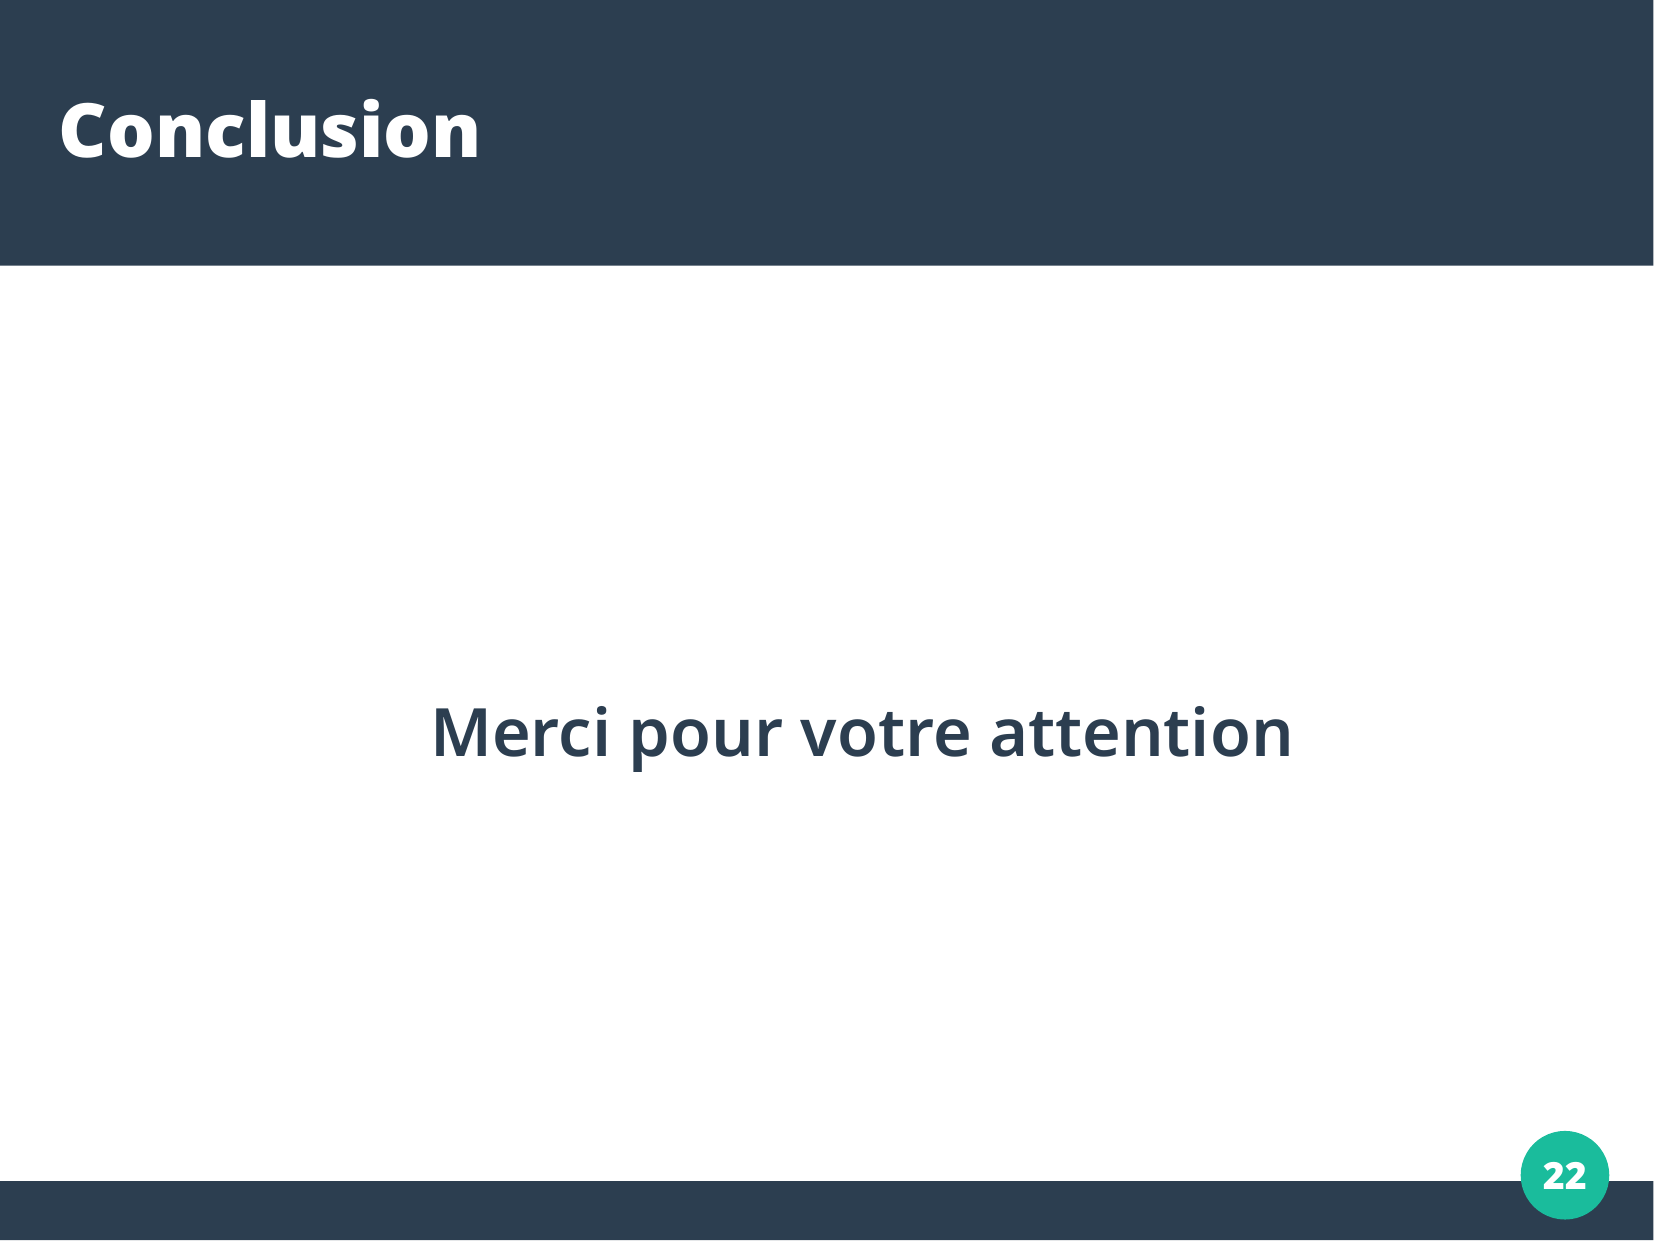

# Conclusion
Merci pour votre attention
22